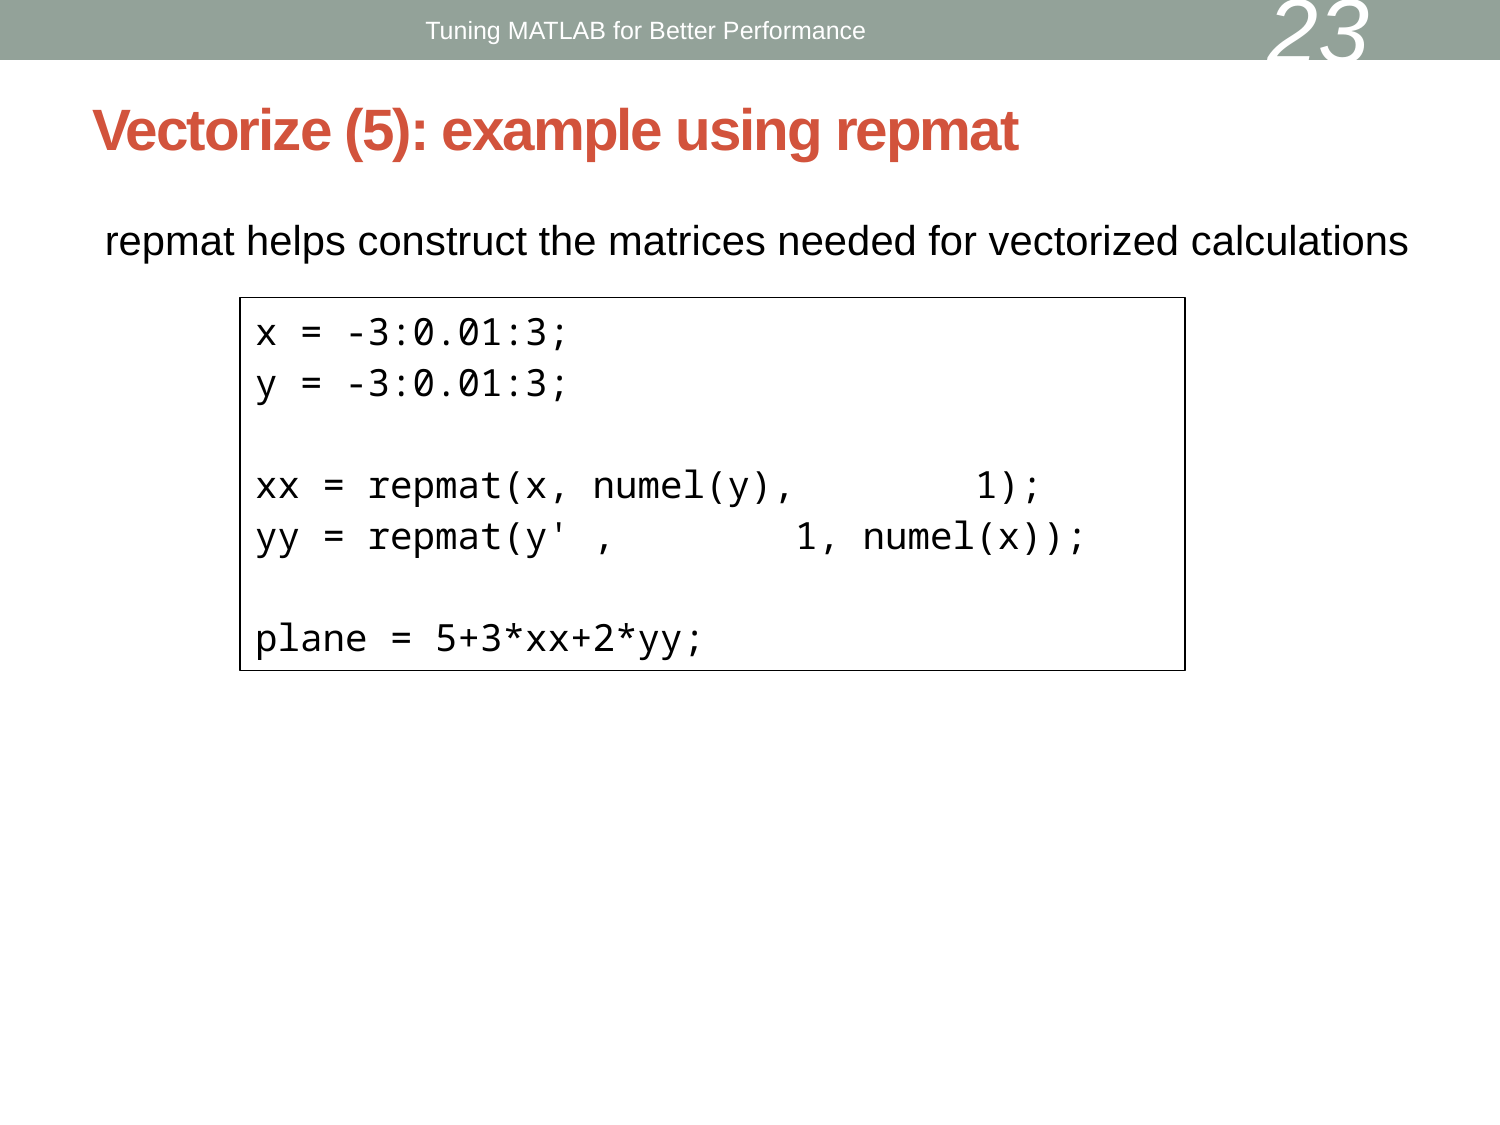

Tuning MATLAB for Better Performance
# Vectorize (5): example using repmat
repmat helps construct the matrices needed for vectorized calculations
x = -3:0.01:3;
y = -3:0.01:3;
xx = repmat(x, numel(y), 1);
yy = repmat(y' , 1, numel(x));
plane = 5+3*xx+2*yy;